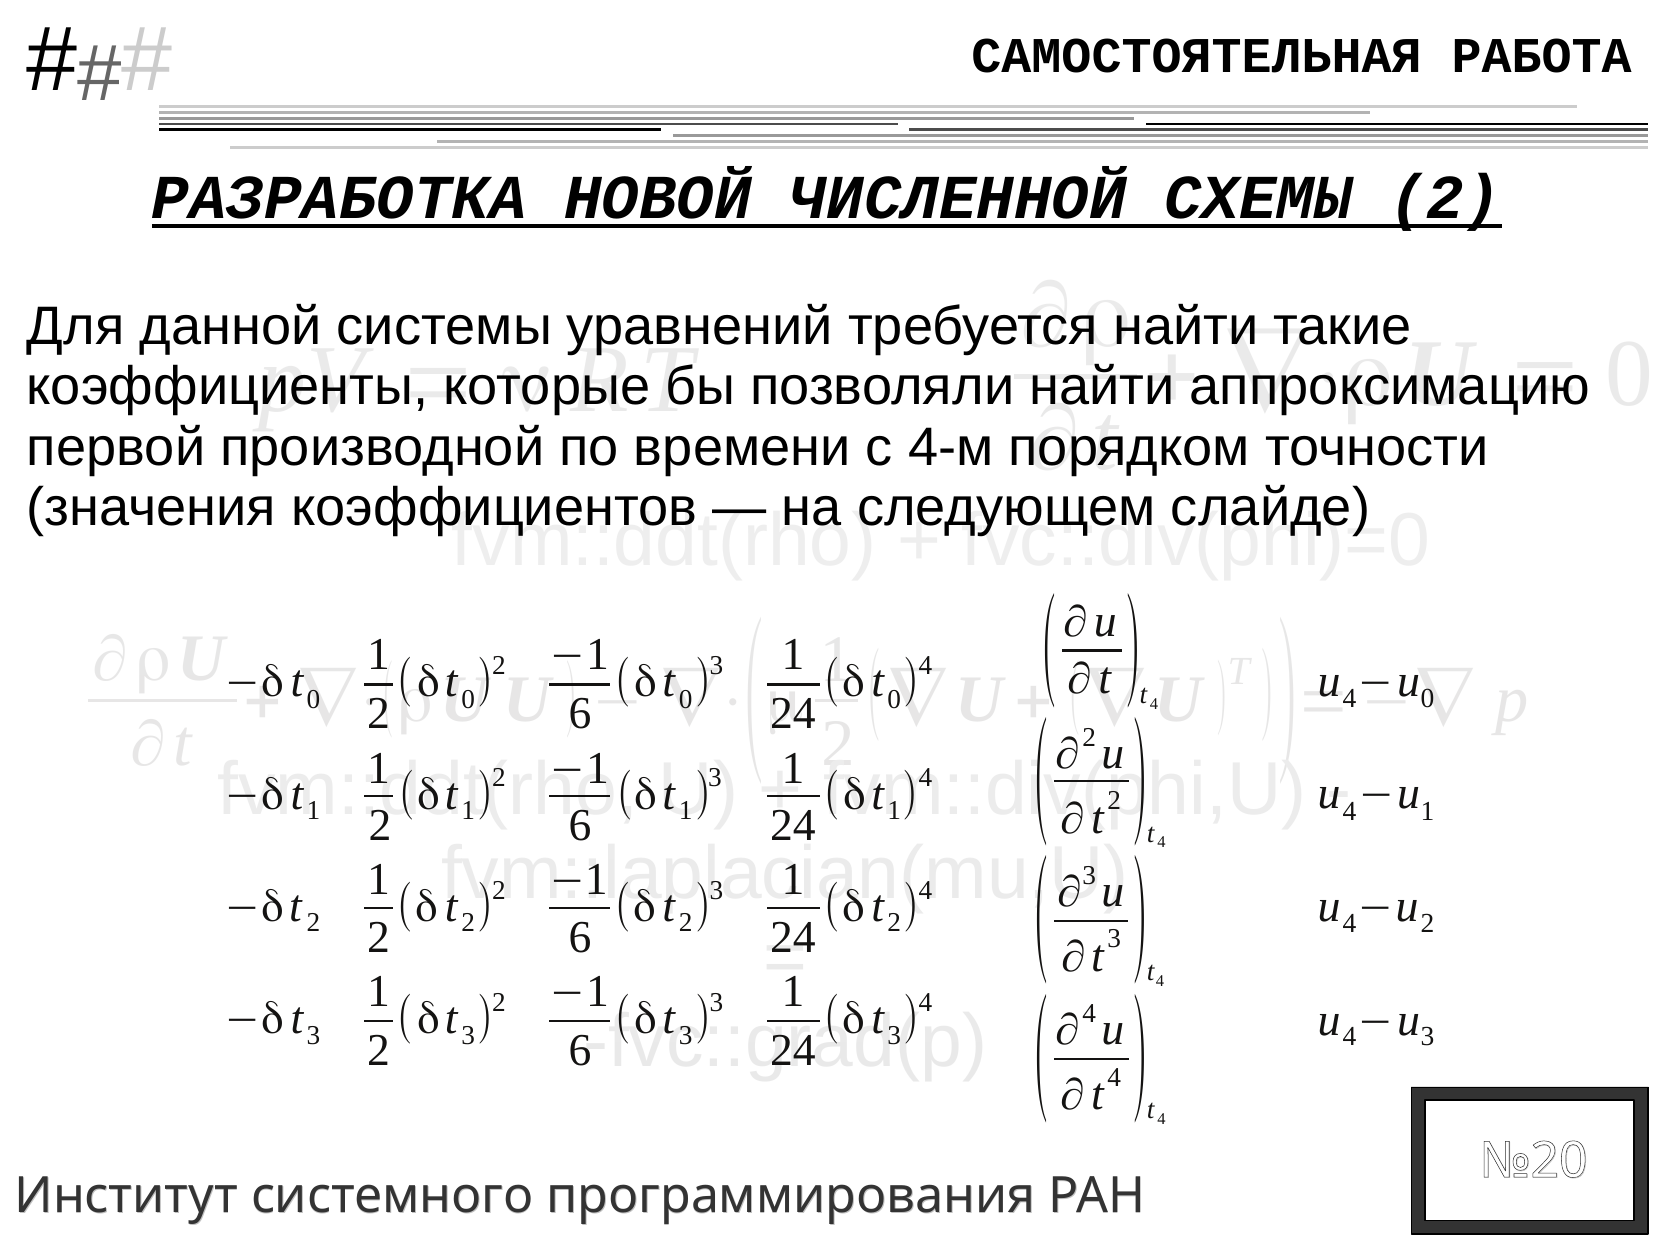

# РАЗРАБОТКА НОВОЙ ЧИСЛЕННОЙ СХЕМЫ (2)
Для данной системы уравнений требуется найти такие коэффициенты, которые бы позволяли найти аппроксимацию первой производной по времени с 4-м порядком точности (значения коэффициентов — на следующем слайде)